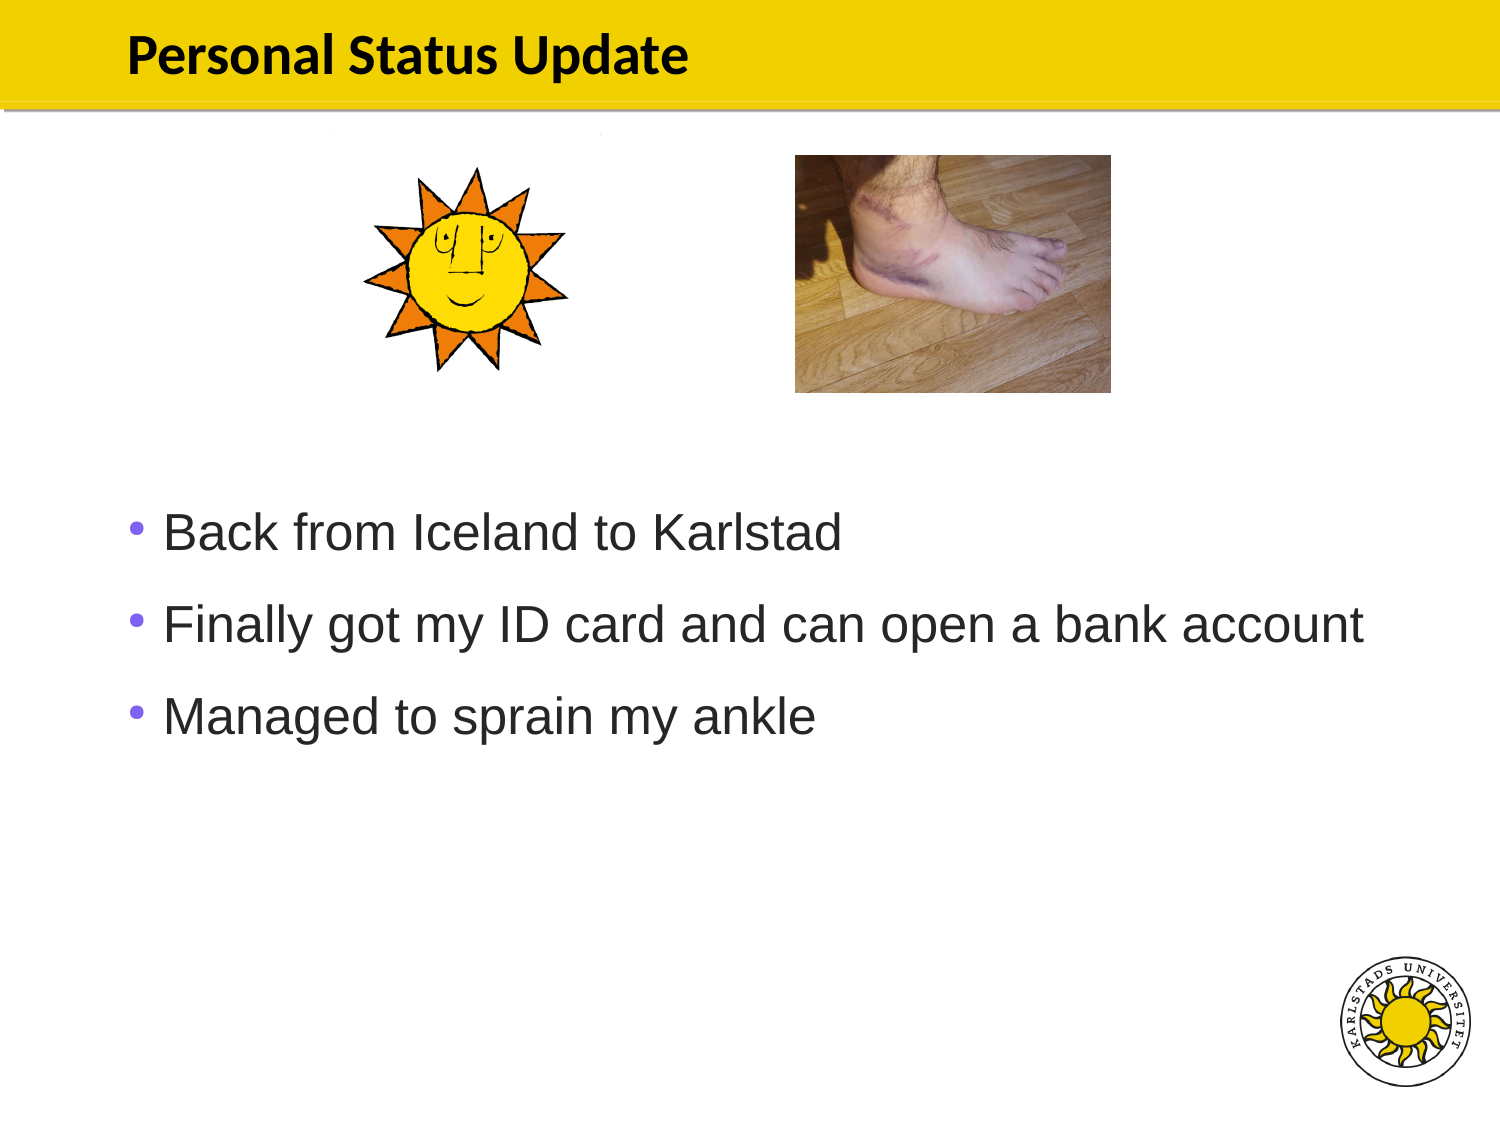

# Personal Status Update
Back from Iceland to Karlstad
Finally got my ID card and can open a bank account
Managed to sprain my ankle